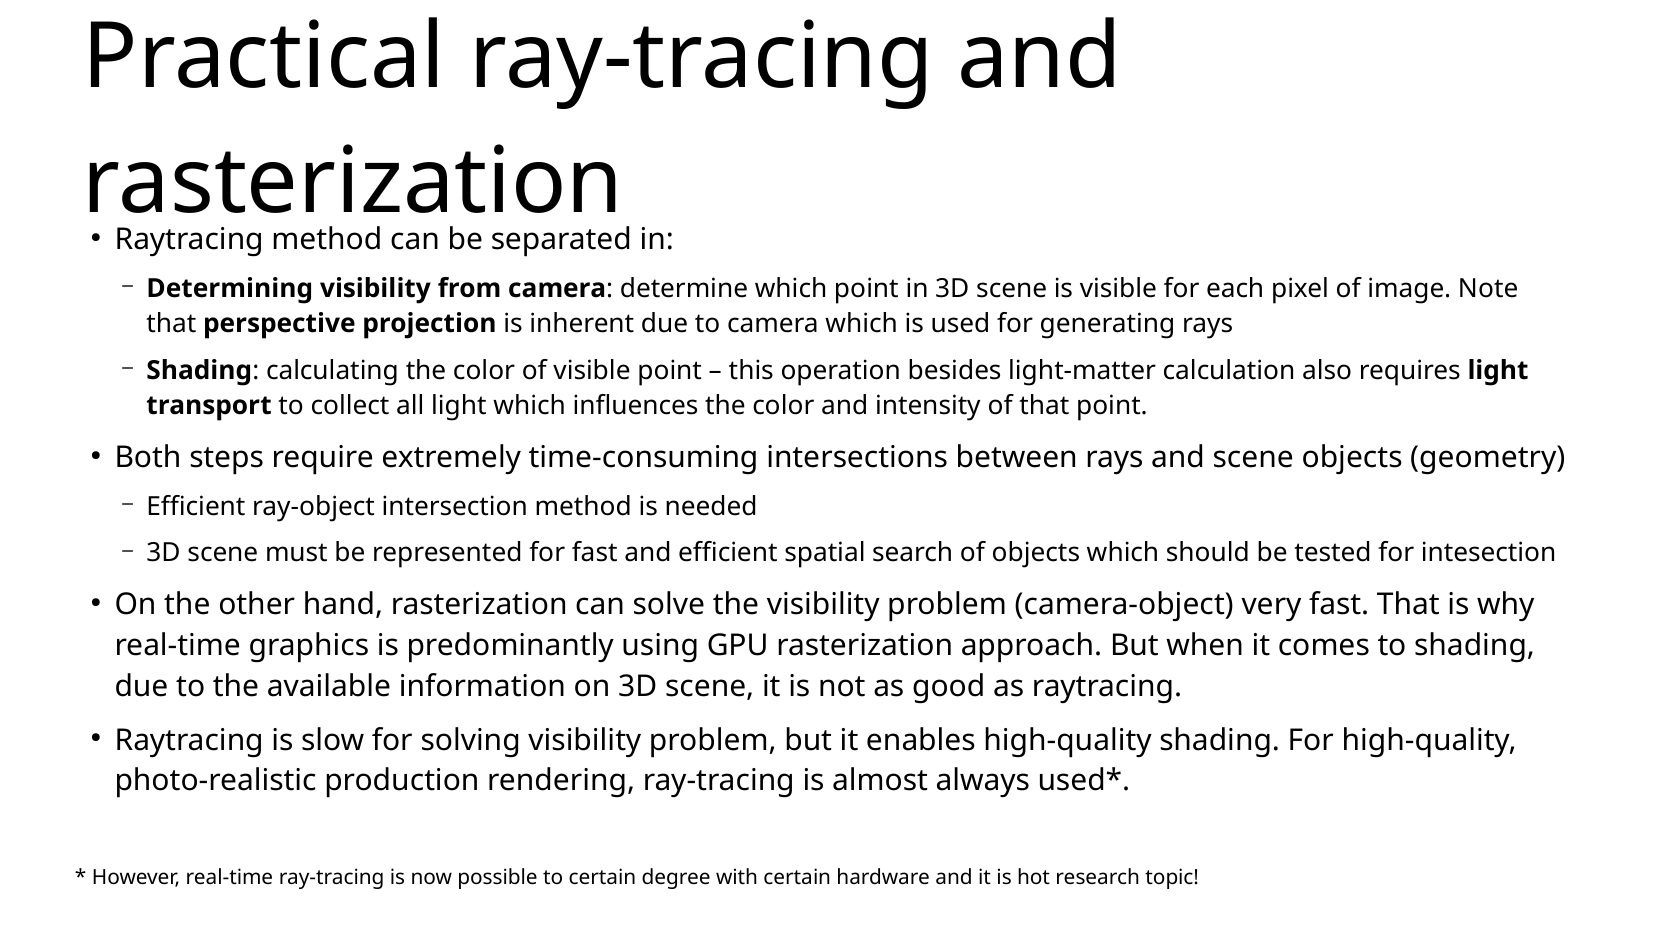

# Practical ray-tracing and rasterization
Raytracing method can be separated in:
Determining visibility from camera: determine which point in 3D scene is visible for each pixel of image. Note that perspective projection is inherent due to camera which is used for generating rays
Shading: calculating the color of visible point – this operation besides light-matter calculation also requires light transport to collect all light which influences the color and intensity of that point.
Both steps require extremely time-consuming intersections between rays and scene objects (geometry)
Efficient ray-object intersection method is needed
3D scene must be represented for fast and efficient spatial search of objects which should be tested for intesection
On the other hand, rasterization can solve the visibility problem (camera-object) very fast. That is why real-time graphics is predominantly using GPU rasterization approach. But when it comes to shading, due to the available information on 3D scene, it is not as good as raytracing.
Raytracing is slow for solving visibility problem, but it enables high-quality shading. For high-quality, photo-realistic production rendering, ray-tracing is almost always used*.
* However, real-time ray-tracing is now possible to certain degree with certain hardware and it is hot research topic!